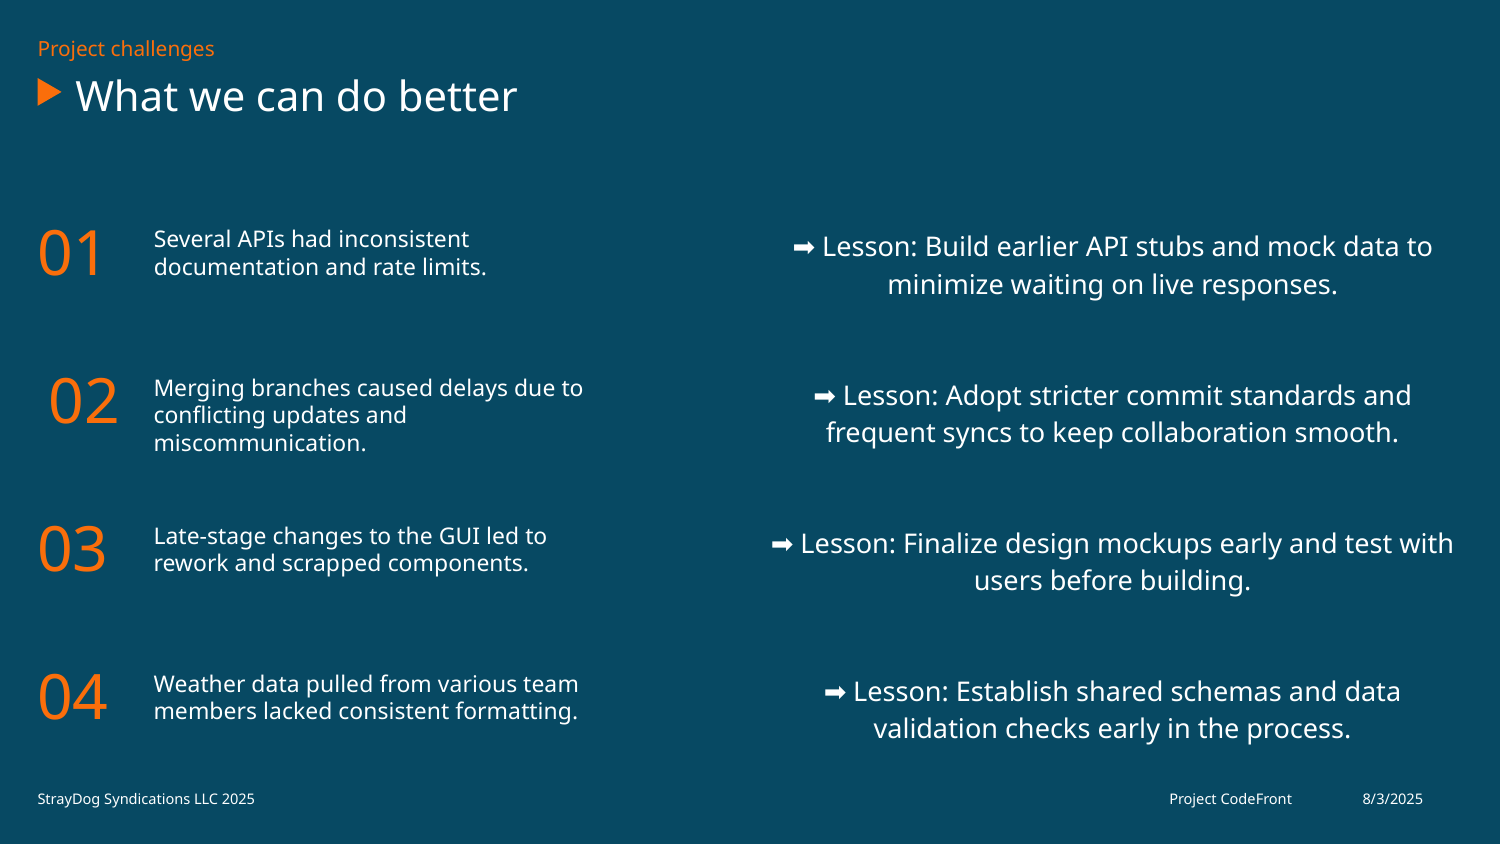

Project challenges
# What we can do better
01
Several APIs had inconsistent documentation and rate limits.
➡️ Lesson: Build earlier API stubs and mock data to minimize waiting on live responses.
02
Merging branches caused delays due to conflicting updates and miscommunication.
➡️ Lesson: Adopt stricter commit standards and frequent syncs to keep collaboration smooth.
03
Late-stage changes to the GUI led to rework and scrapped components.
➡️ Lesson: Finalize design mockups early and test with users before building.
04
Weather data pulled from various team members lacked consistent formatting.
➡️ Lesson: Establish shared schemas and data validation checks early in the process.
StrayDog Syndications LLC 2025
Project CodeFront
8/3/2025